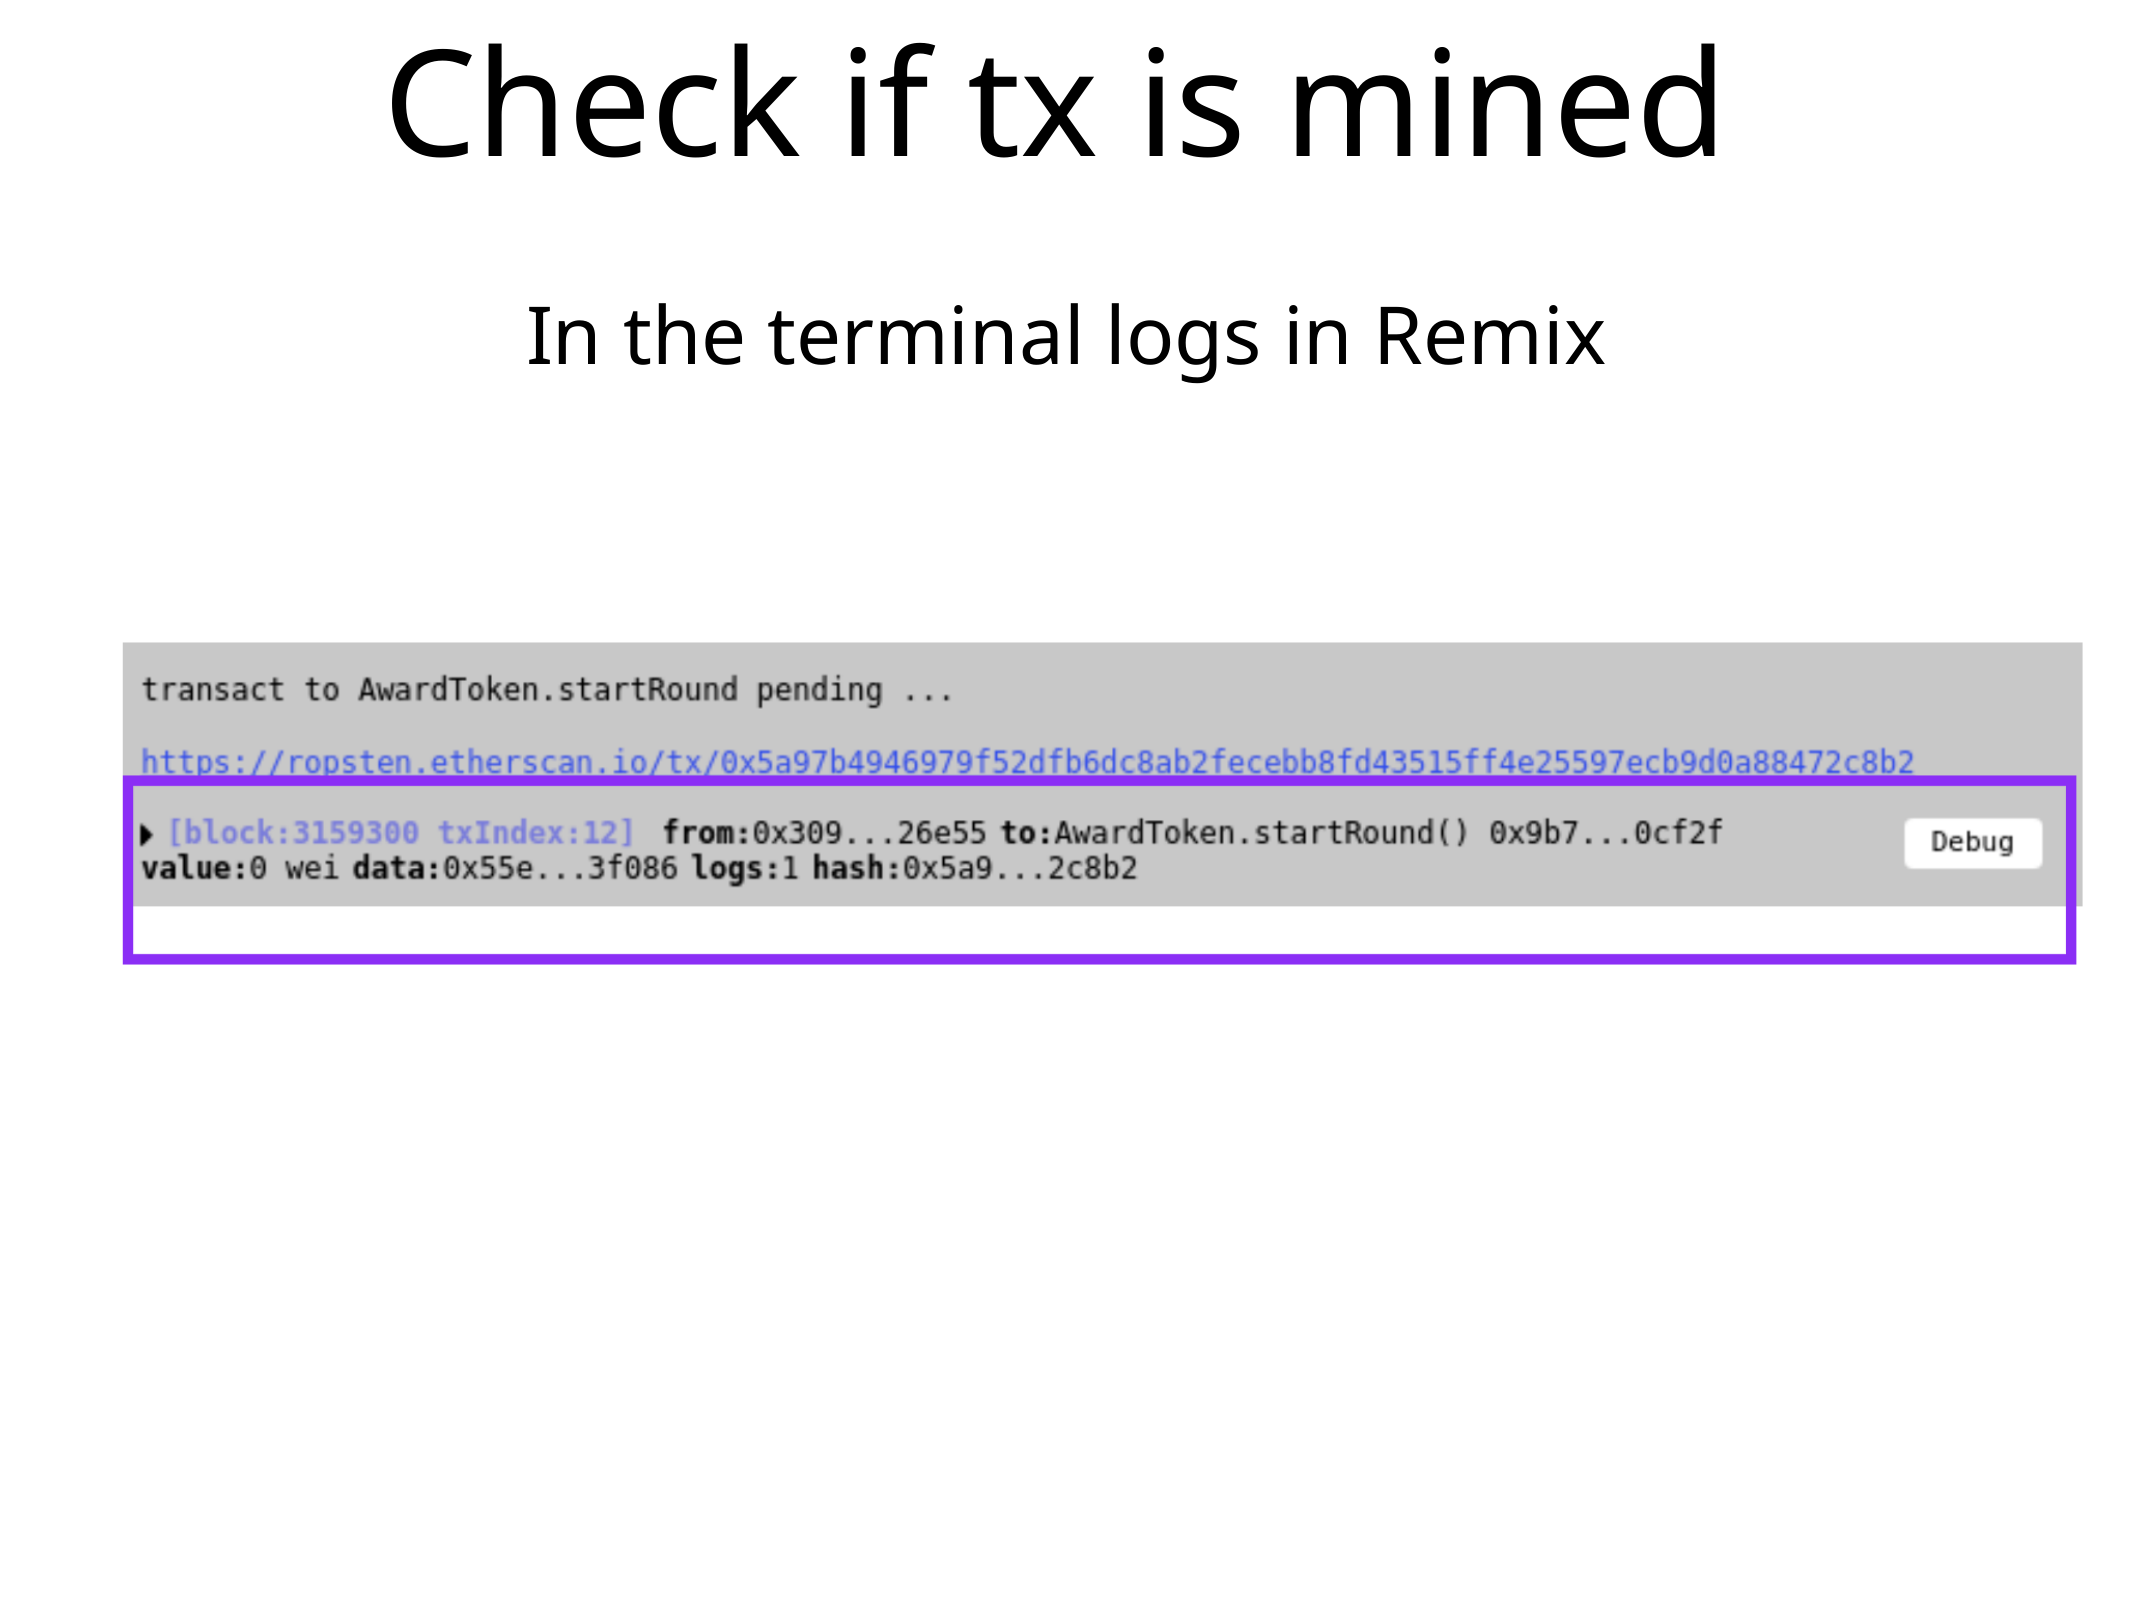

# Check if tx is mined
In the terminal logs in Remix